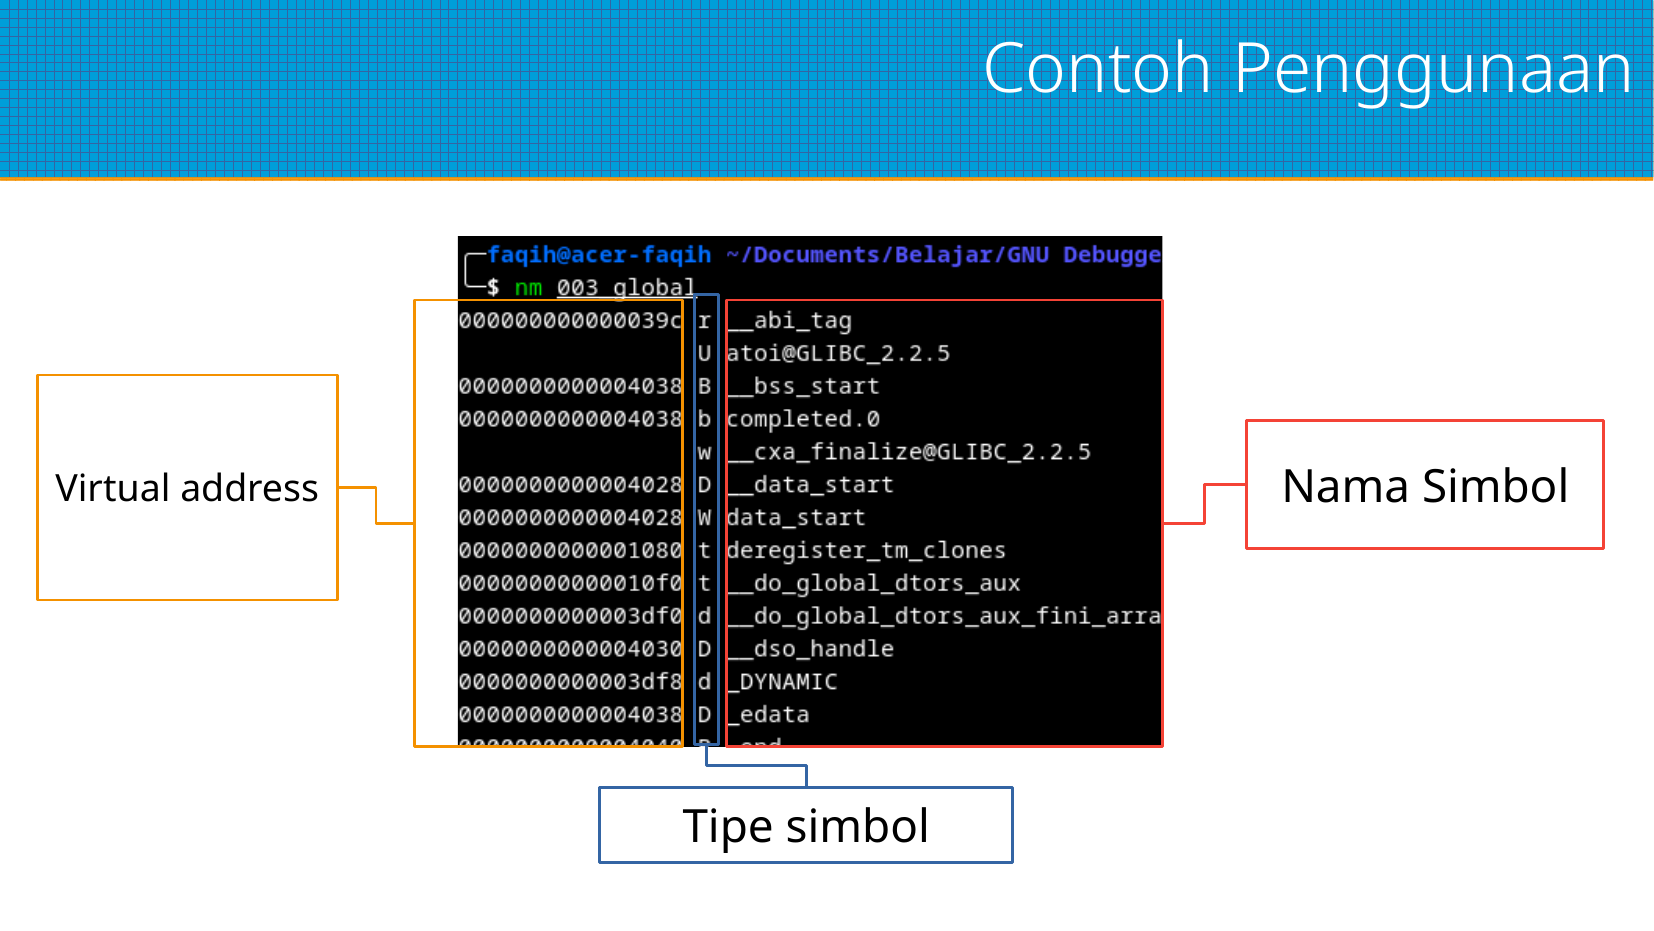

# Contoh Penggunaan
Virtual address
Nama Simbol
Tipe simbol